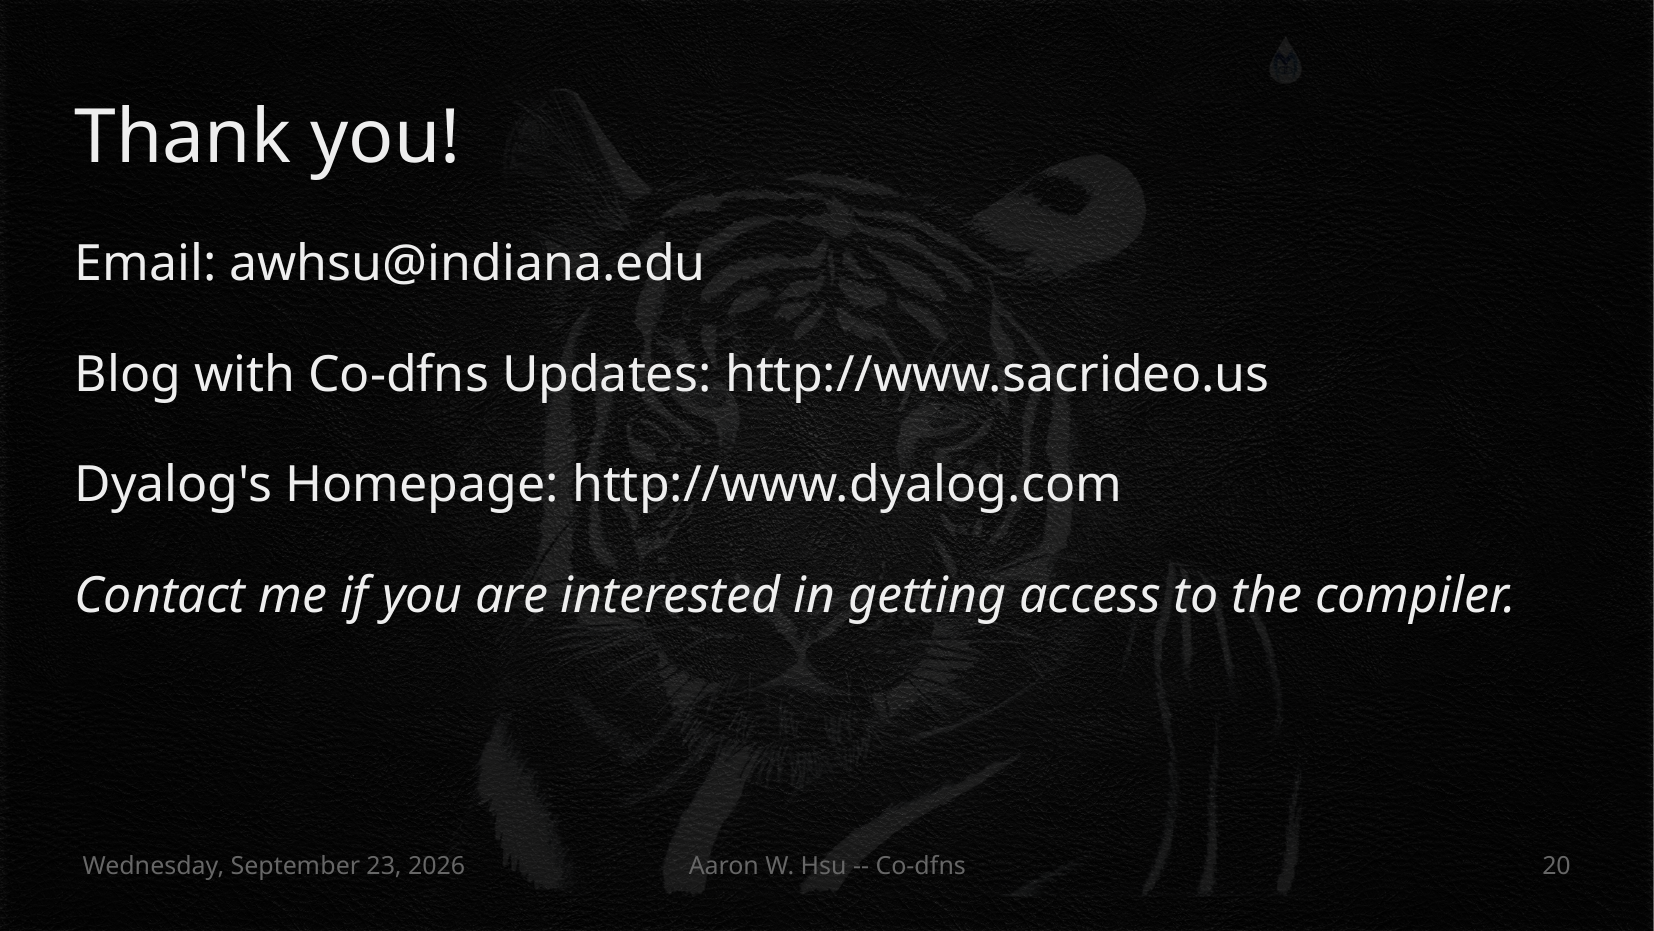

Thank you!
Email: awhsu@indiana.edu
Blog with Co-dfns Updates: http://www.sacrideo.us
Dyalog's Homepage: http://www.dyalog.com
Contact me if you are interested in getting access to the compiler.
Aaron W. Hsu -- Co-dfns
20